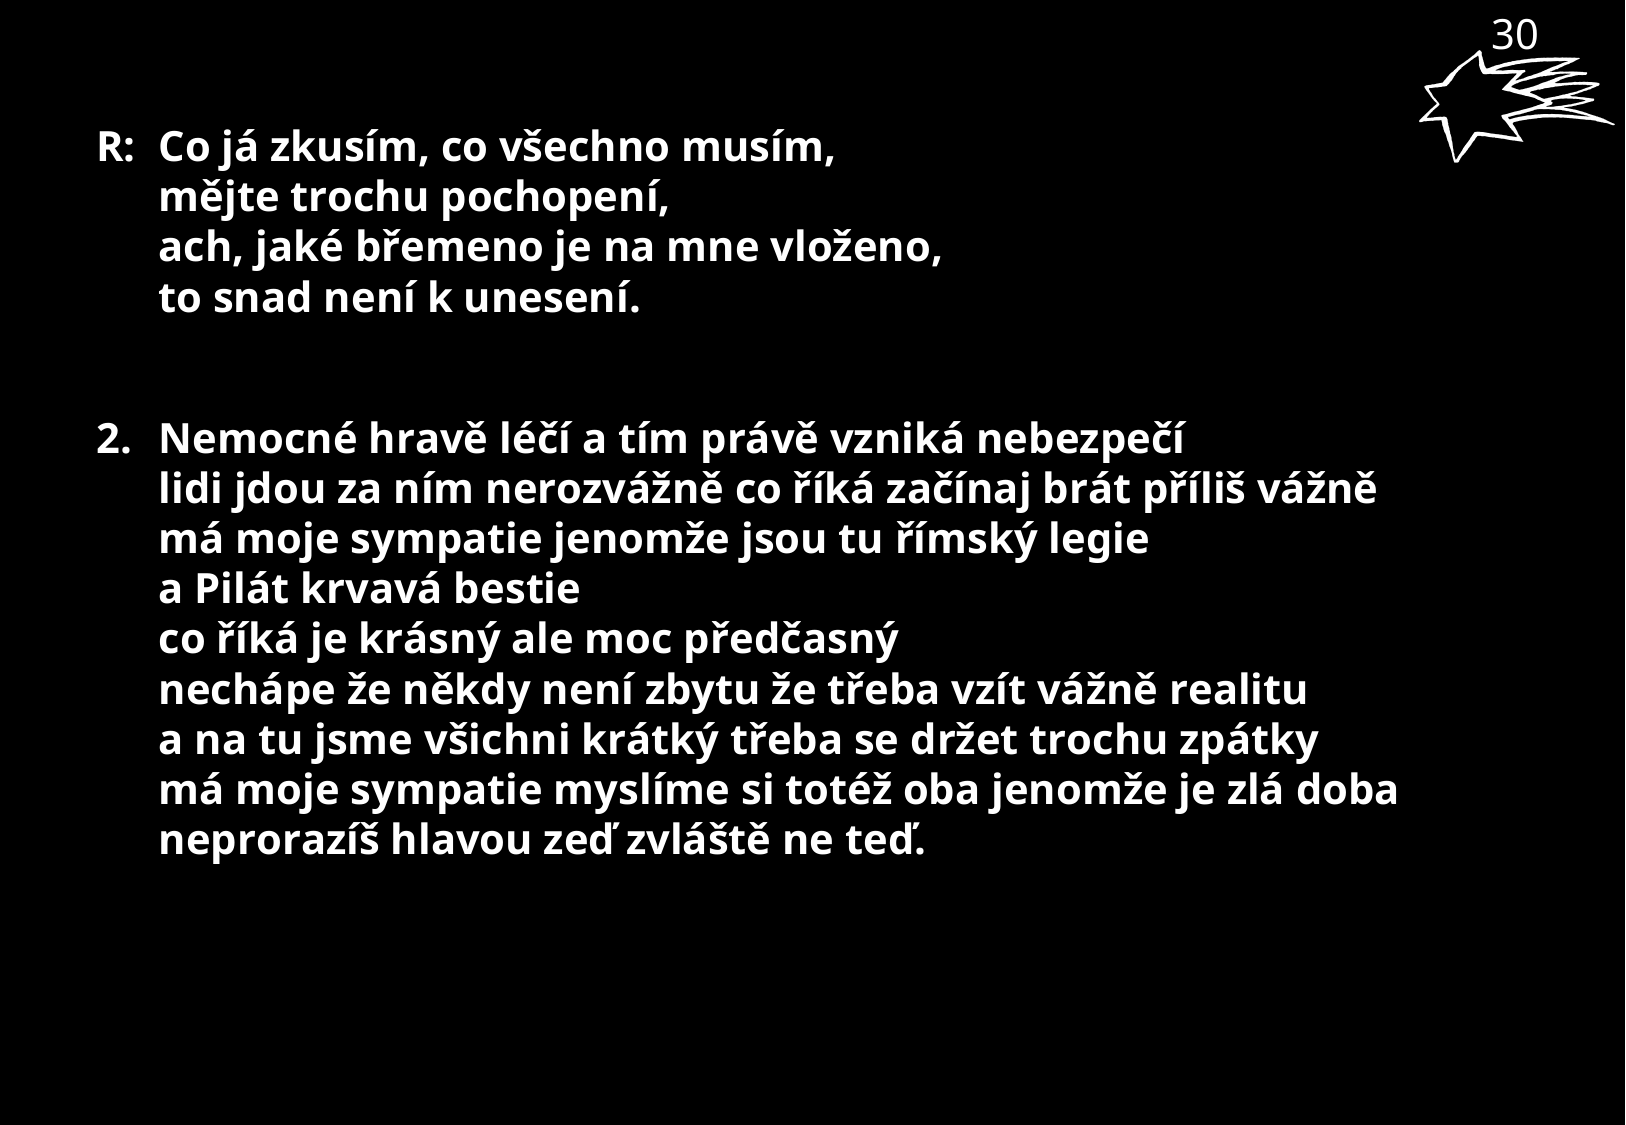

30
# R: 	Co já zkusím, co všechno musím, mějte trochu pochopení, ach, jaké břemeno je na mne vloženo, to snad není k unesení.
2. 	Nemocné hravě léčí a tím právě vzniká nebezpečí
lidi jdou za ním nerozvážně co říká začínaj brát příliš vážně
má moje sympatie jenomže jsou tu římský legie
a Pilát krvavá bestie
co říká je krásný ale moc předčasný
nechápe že někdy není zbytu že třeba vzít vážně realitu
a na tu jsme všichni krátký třeba se držet trochu zpátky
má moje sympatie myslíme si totéž oba jenomže je zlá doba
neprorazíš hlavou zeď zvláště ne teď.